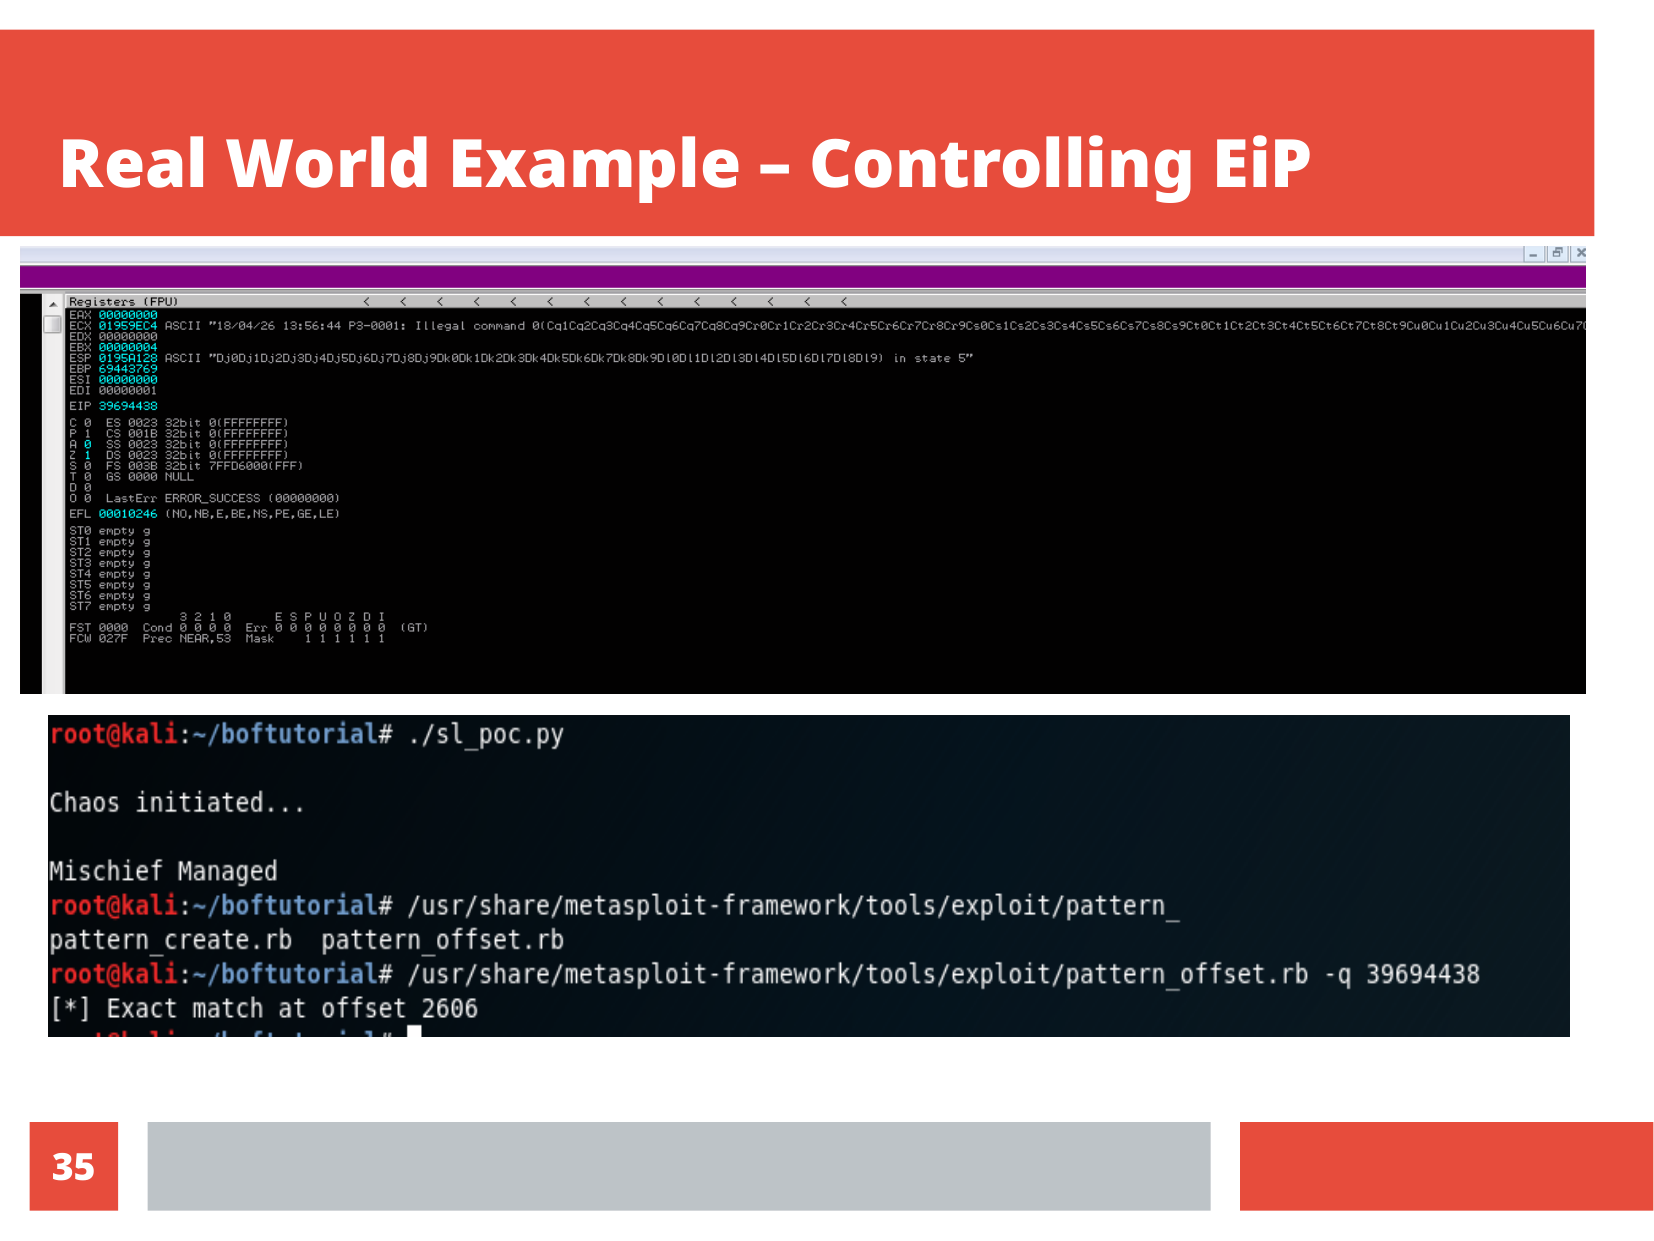

# Real World Example – Controlling EiP
35